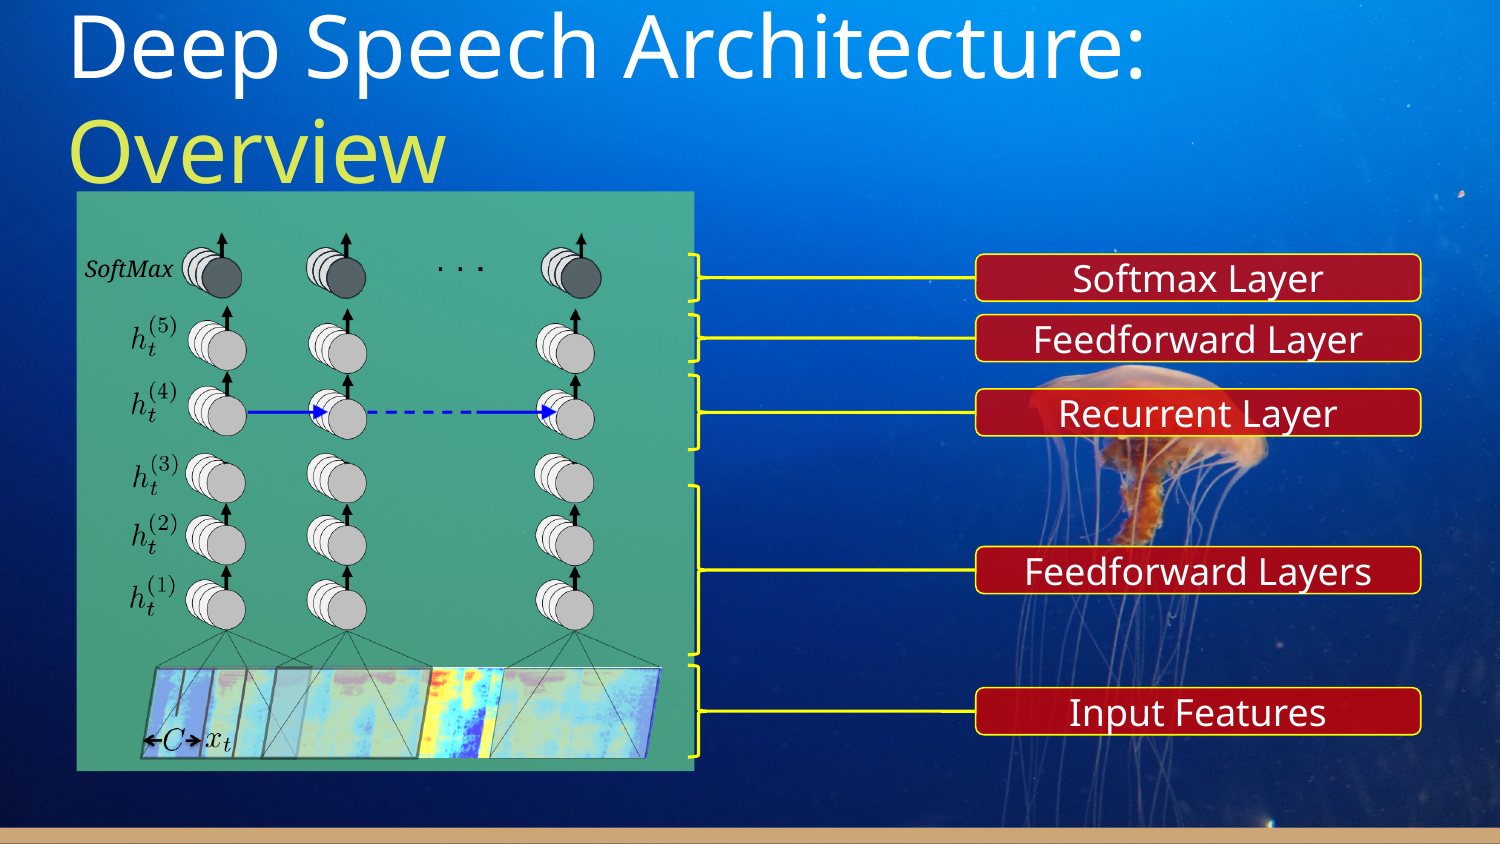

# Deep Speech Architecture: Overview
SoftMax
Softmax Layer
Feedforward Layer
Recurrent Layer
Feedforward Layers
Input Features